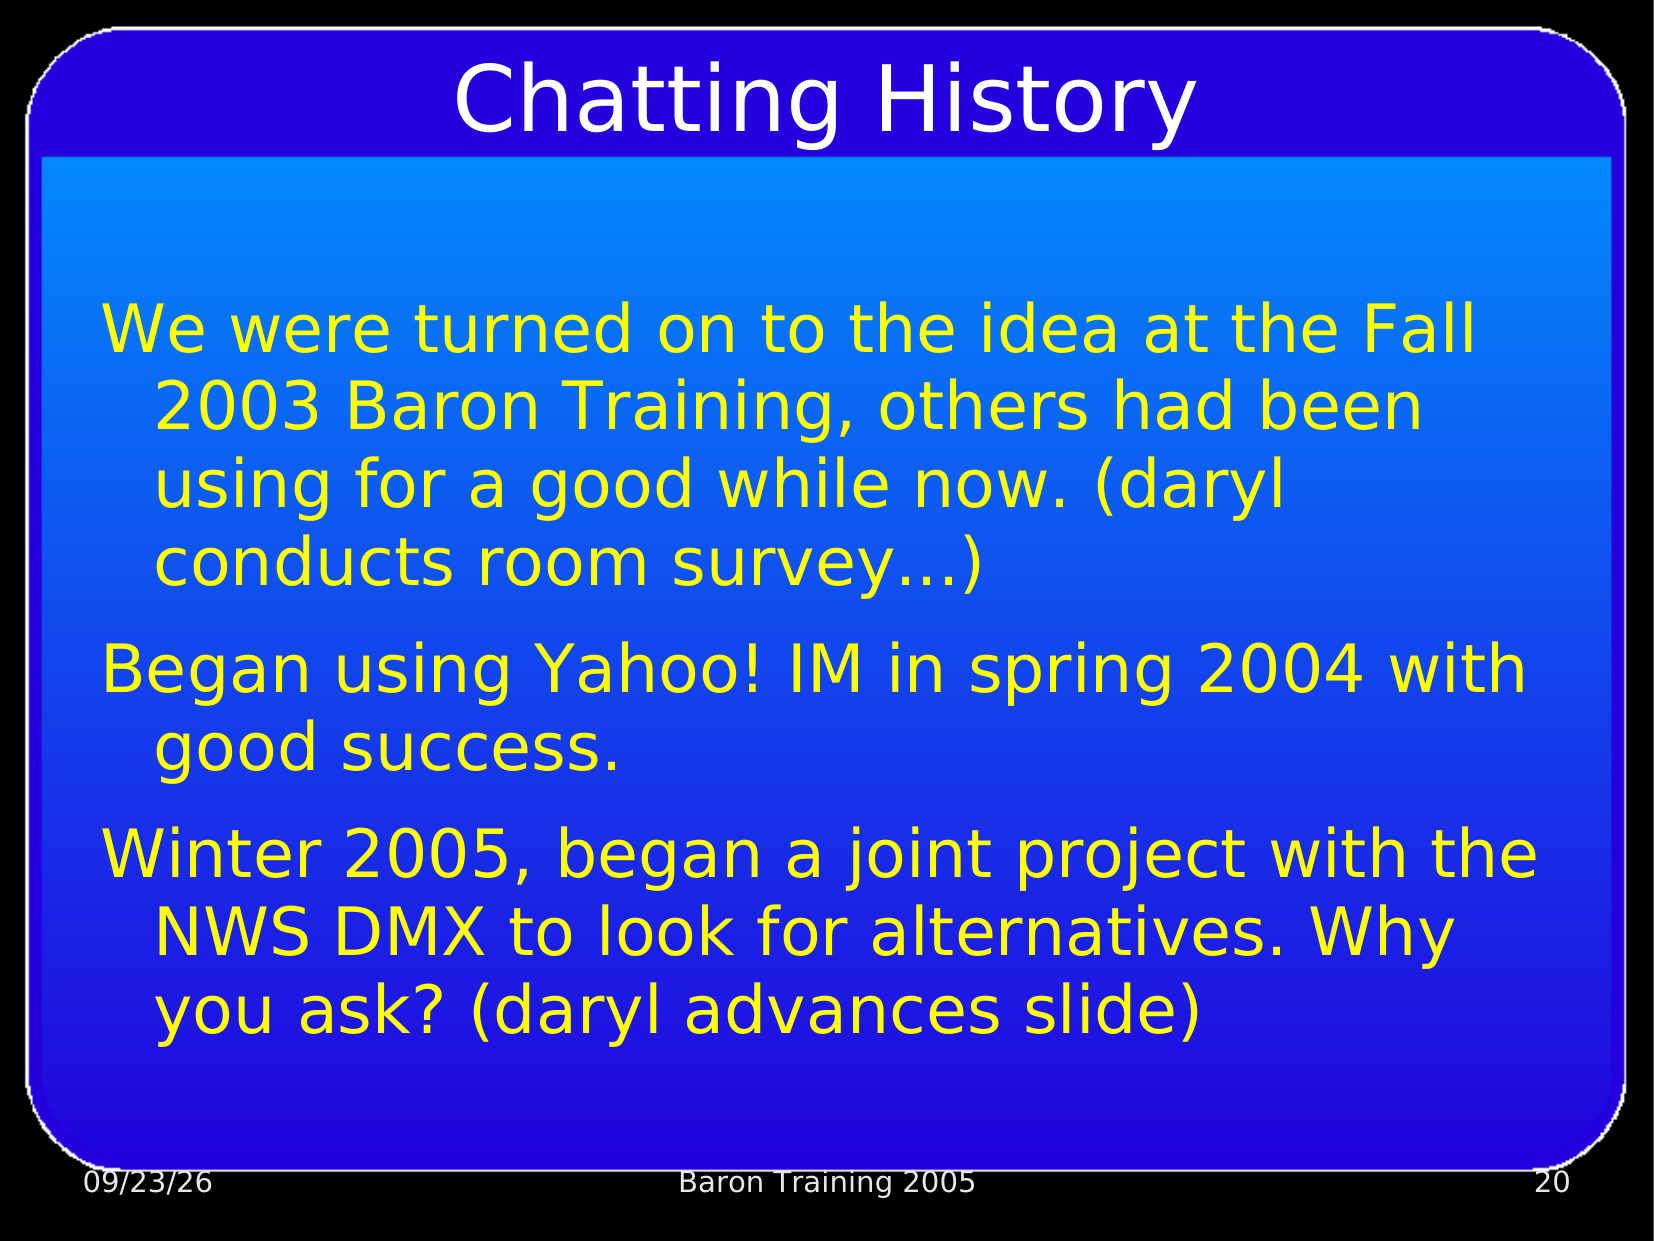

# Chatting History
We were turned on to the idea at the Fall 2003 Baron Training, others had been using for a good while now. (daryl conducts room survey...)
Began using Yahoo! IM in spring 2004 with good success.
Winter 2005, began a joint project with the NWS DMX to look for alternatives. Why you ask? (daryl advances slide)
Baron Training 2005
20